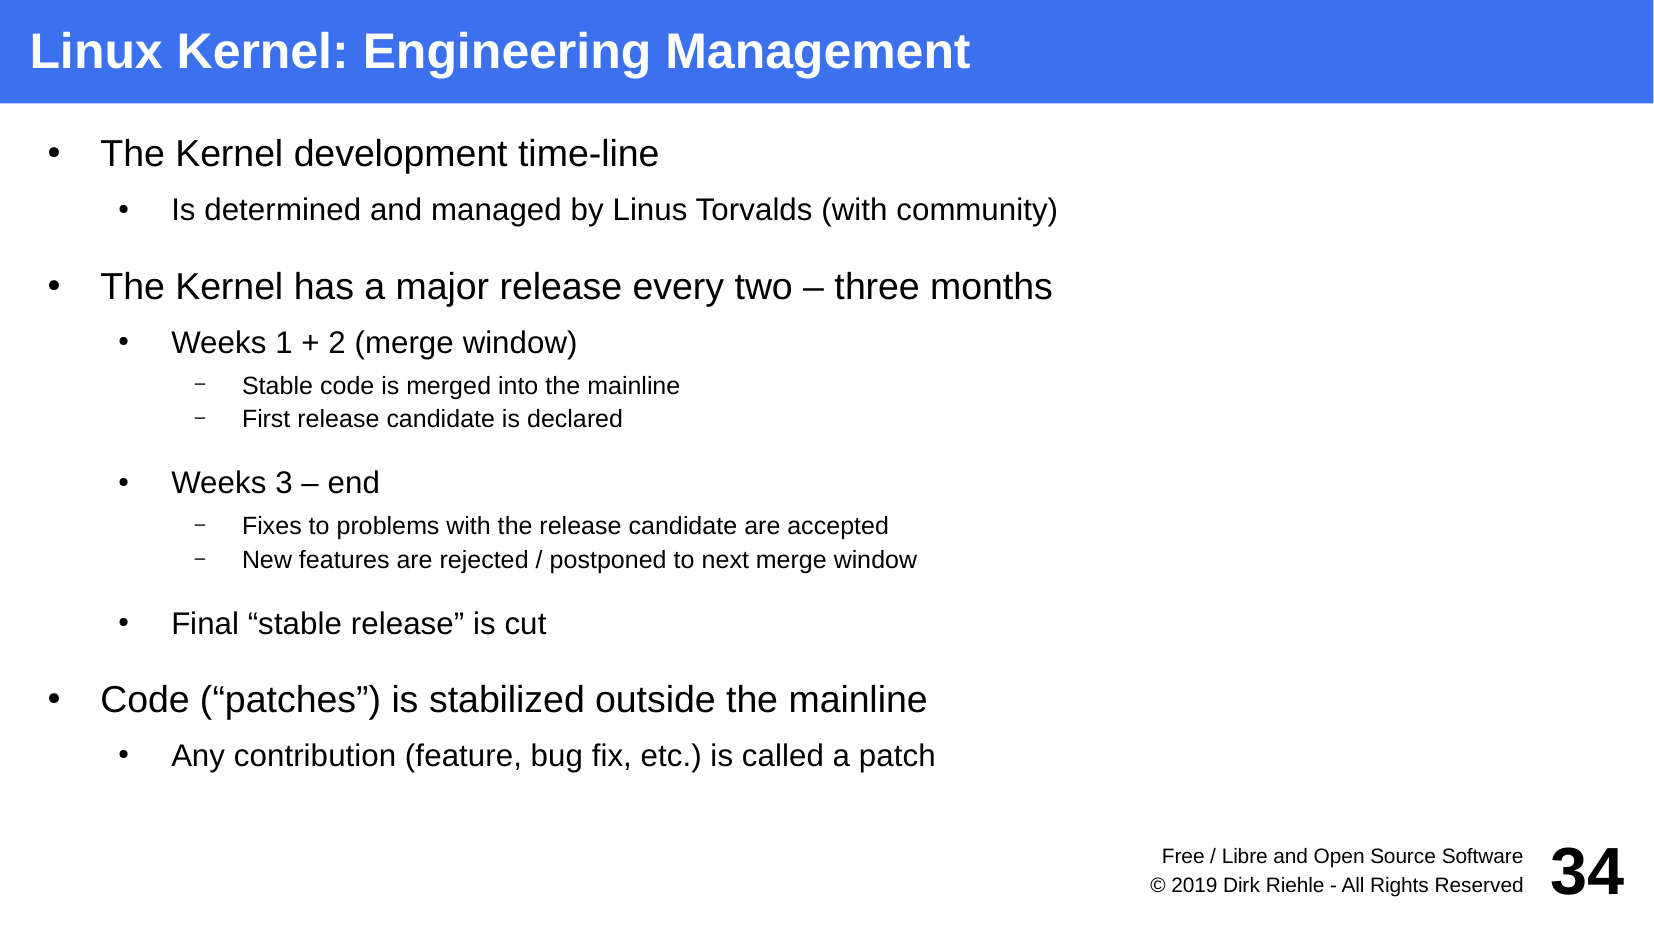

# Linux Kernel: Engineering Management
The Kernel development time-line
Is determined and managed by Linus Torvalds (with community)
The Kernel has a major release every two – three months
Weeks 1 + 2 (merge window)
Stable code is merged into the mainline
First release candidate is declared
Weeks 3 – end
Fixes to problems with the release candidate are accepted
New features are rejected / postponed to next merge window
Final “stable release” is cut
Code (“patches”) is stabilized outside the mainline
Any contribution (feature, bug fix, etc.) is called a patch
Free / Libre and Open Source Software
34
© 2019 Dirk Riehle - All Rights Reserved